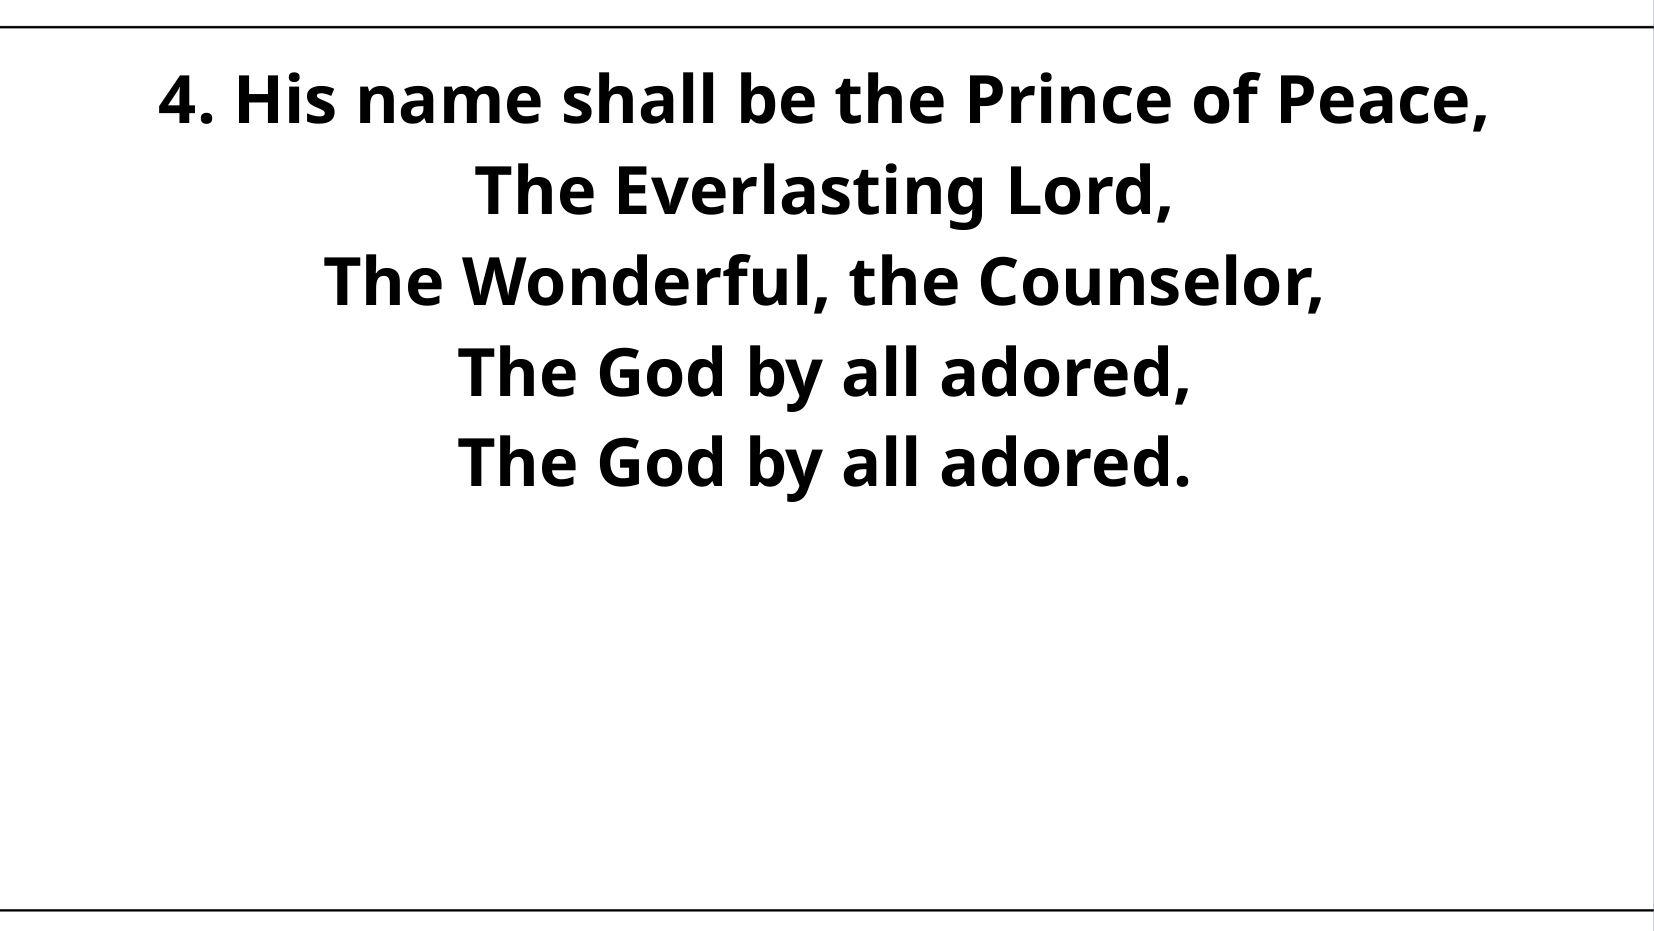

4. His name shall be the Prince of Peace,
The Everlasting Lord,
The Wonderful, the Counselor,
The God by all adored,
The God by all adored.